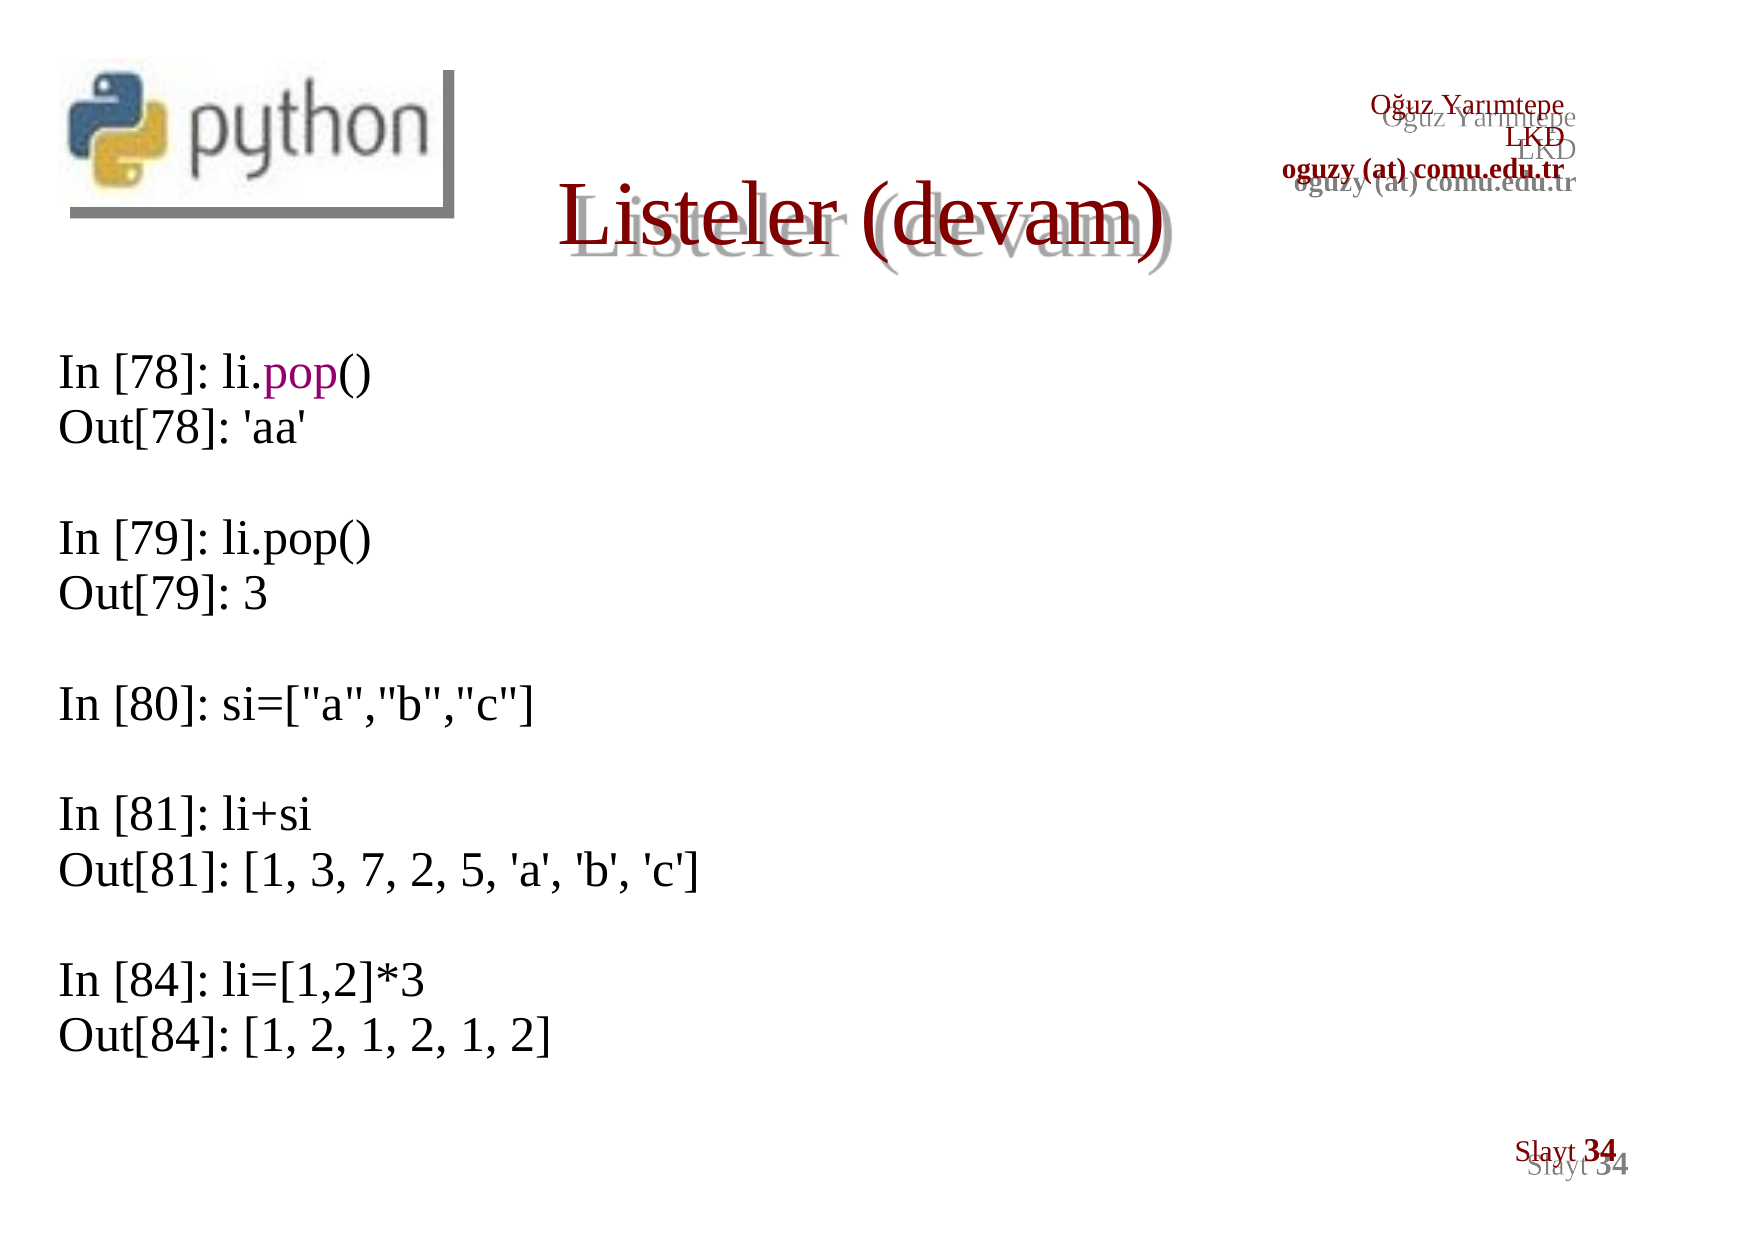

# Listeler (devam)
In [78]: li.pop()
Out[78]: 'aa'
In [79]: li.pop()
Out[79]: 3
In [80]: si=["a","b","c"]
In [81]: li+si
Out[81]: [1, 3, 7, 2, 5, 'a', 'b', 'c']
In [84]: li=[1,2]*3
Out[84]: [1, 2, 1, 2, 1, 2]